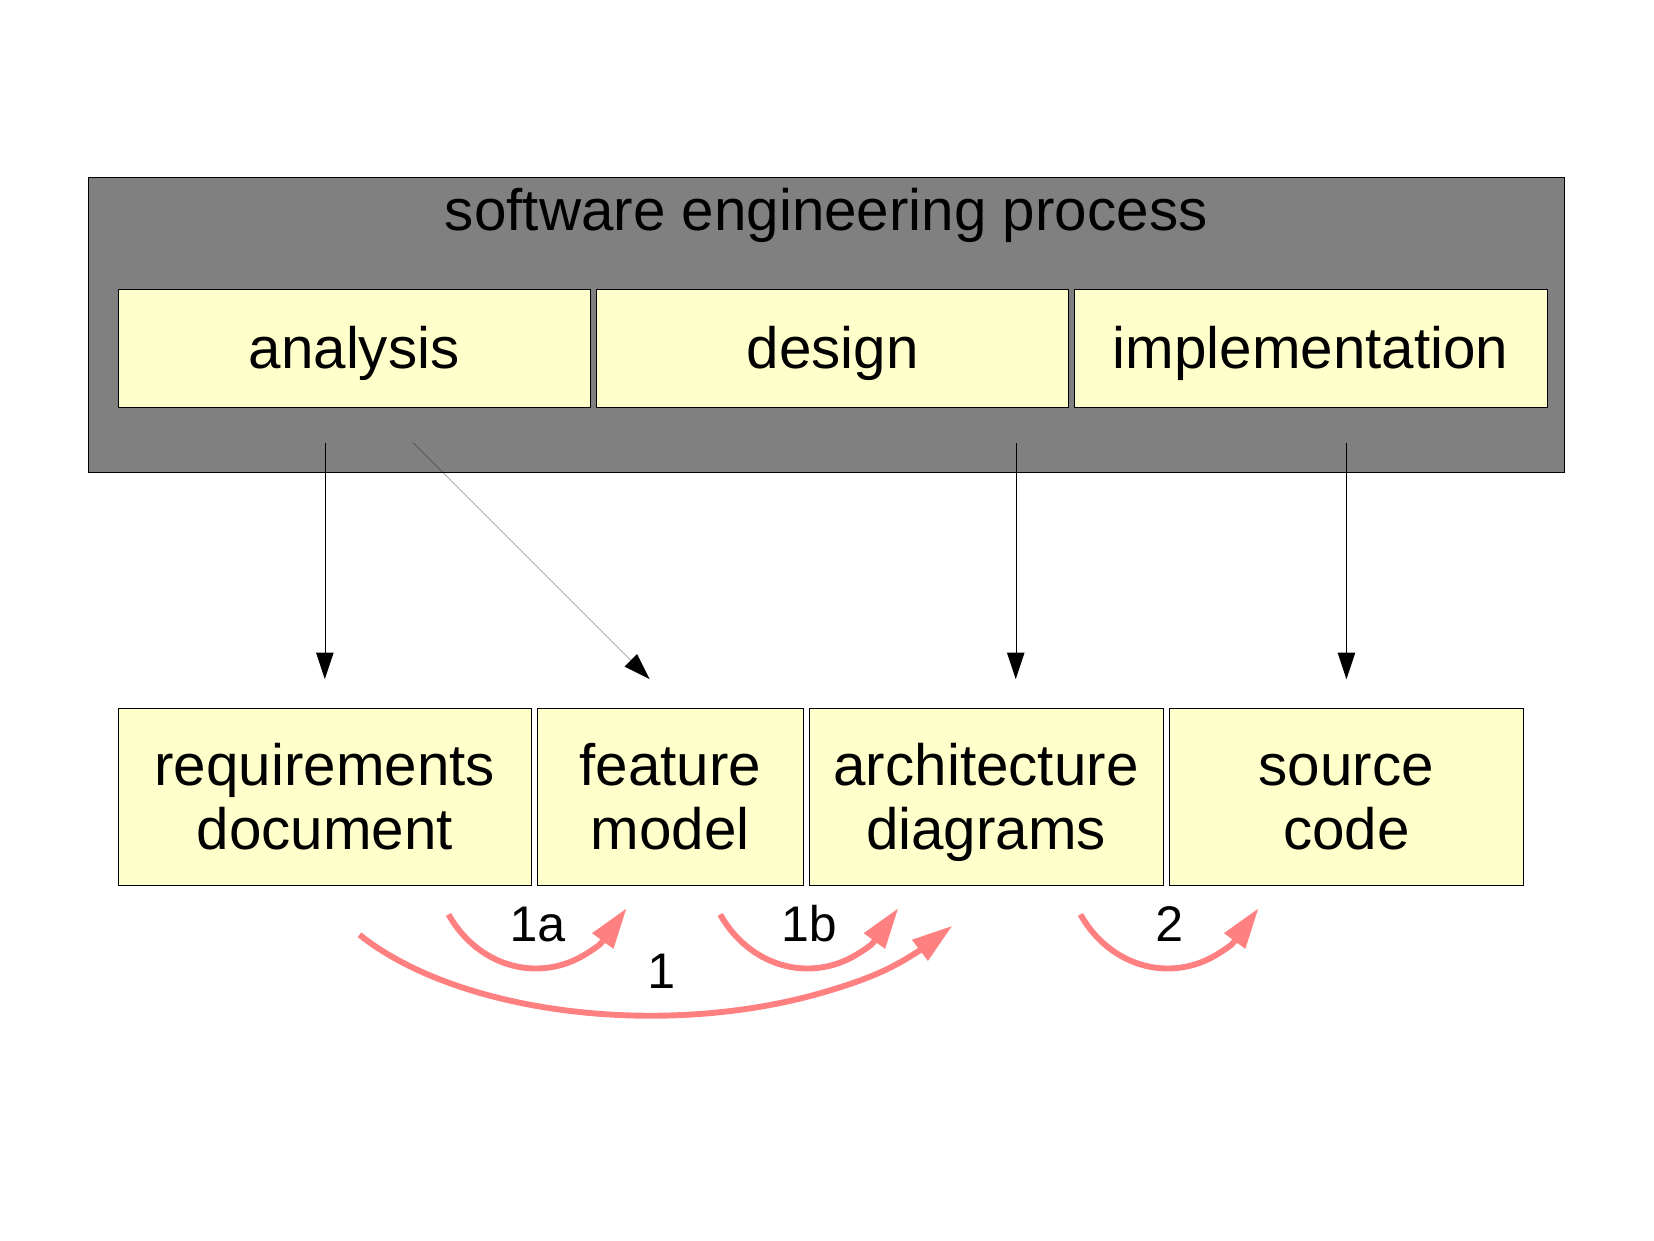

software engineering process
analysis
design
implementation
requirements
document
feature
model
architecture
diagrams
source
code
1a
1b
2
1